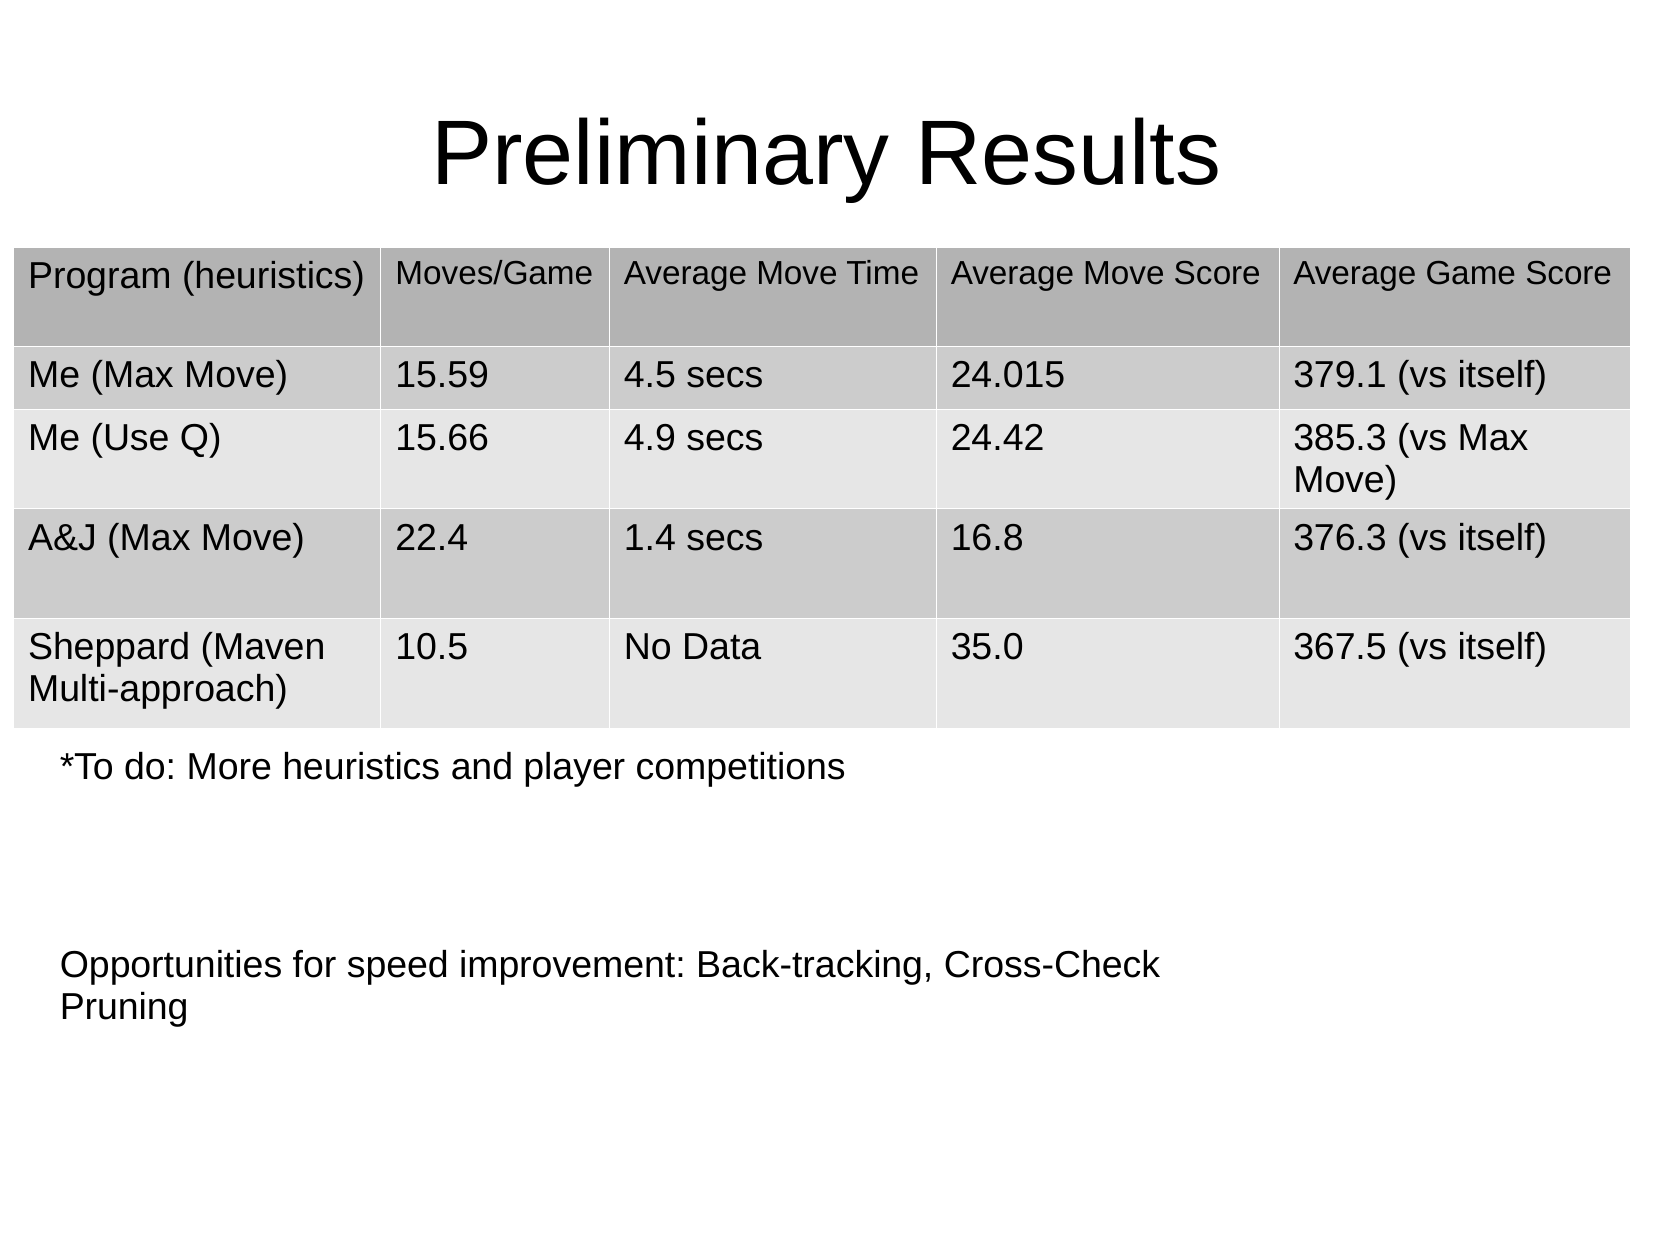

# Preliminary Results
| Program (heuristics) | Moves/Game | Average Move Time | Average Move Score | Average Game Score |
| --- | --- | --- | --- | --- |
| Me (Max Move) | 15.59 | 4.5 secs | 24.015 | 379.1 (vs itself) |
| Me (Use Q) | 15.66 | 4.9 secs | 24.42 | 385.3 (vs Max Move) |
| A&J (Max Move) | 22.4 | 1.4 secs | 16.8 | 376.3 (vs itself) |
| Sheppard (Maven Multi-approach) | 10.5 | No Data | 35.0 | 367.5 (vs itself) |
*To do: More heuristics and player competitions
Opportunities for speed improvement: Back-tracking, Cross-Check Pruning